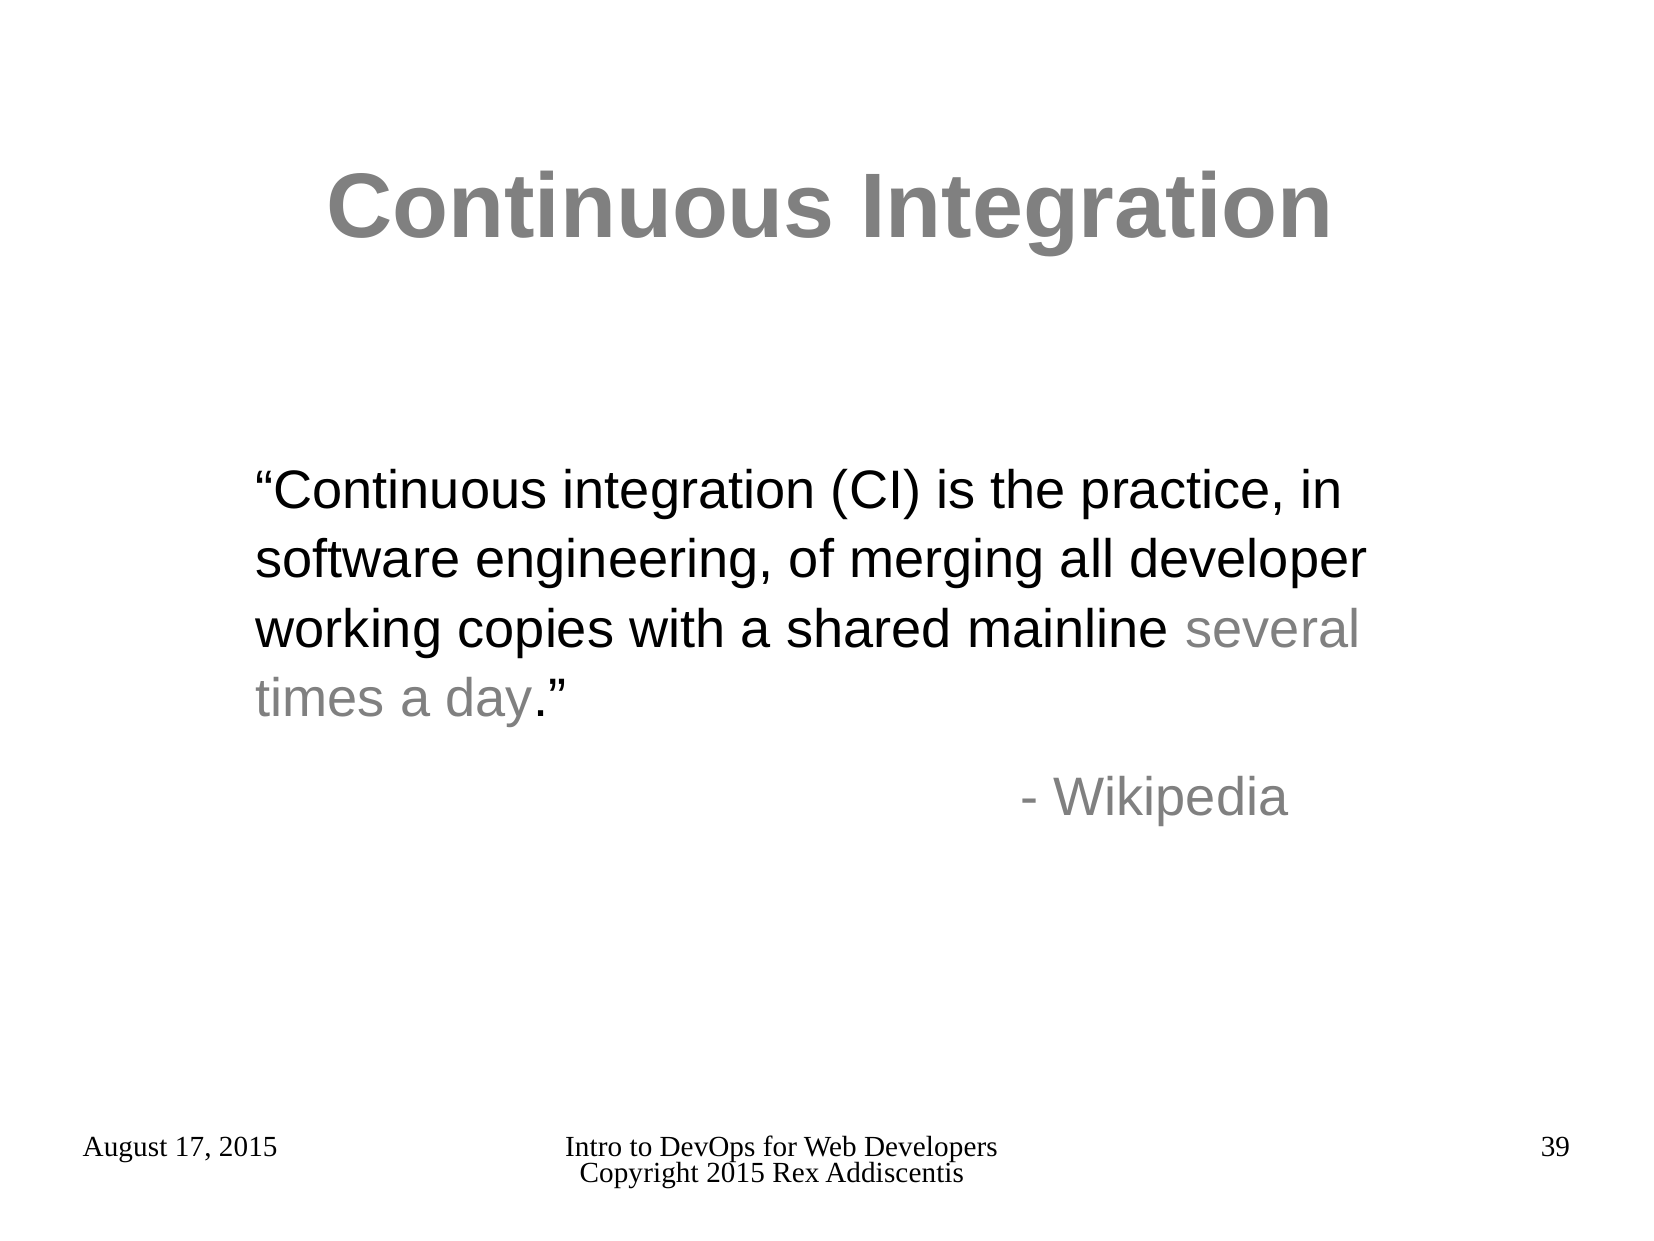

# Continuous Integration
“Continuous integration (CI) is the practice, in software engineering, of merging all developer working copies with a shared mainline several times a day.”
 - Wikipedia
August 17, 2015
Intro to DevOps for Web Developers Copyright 2015 Rex Addiscentis
39